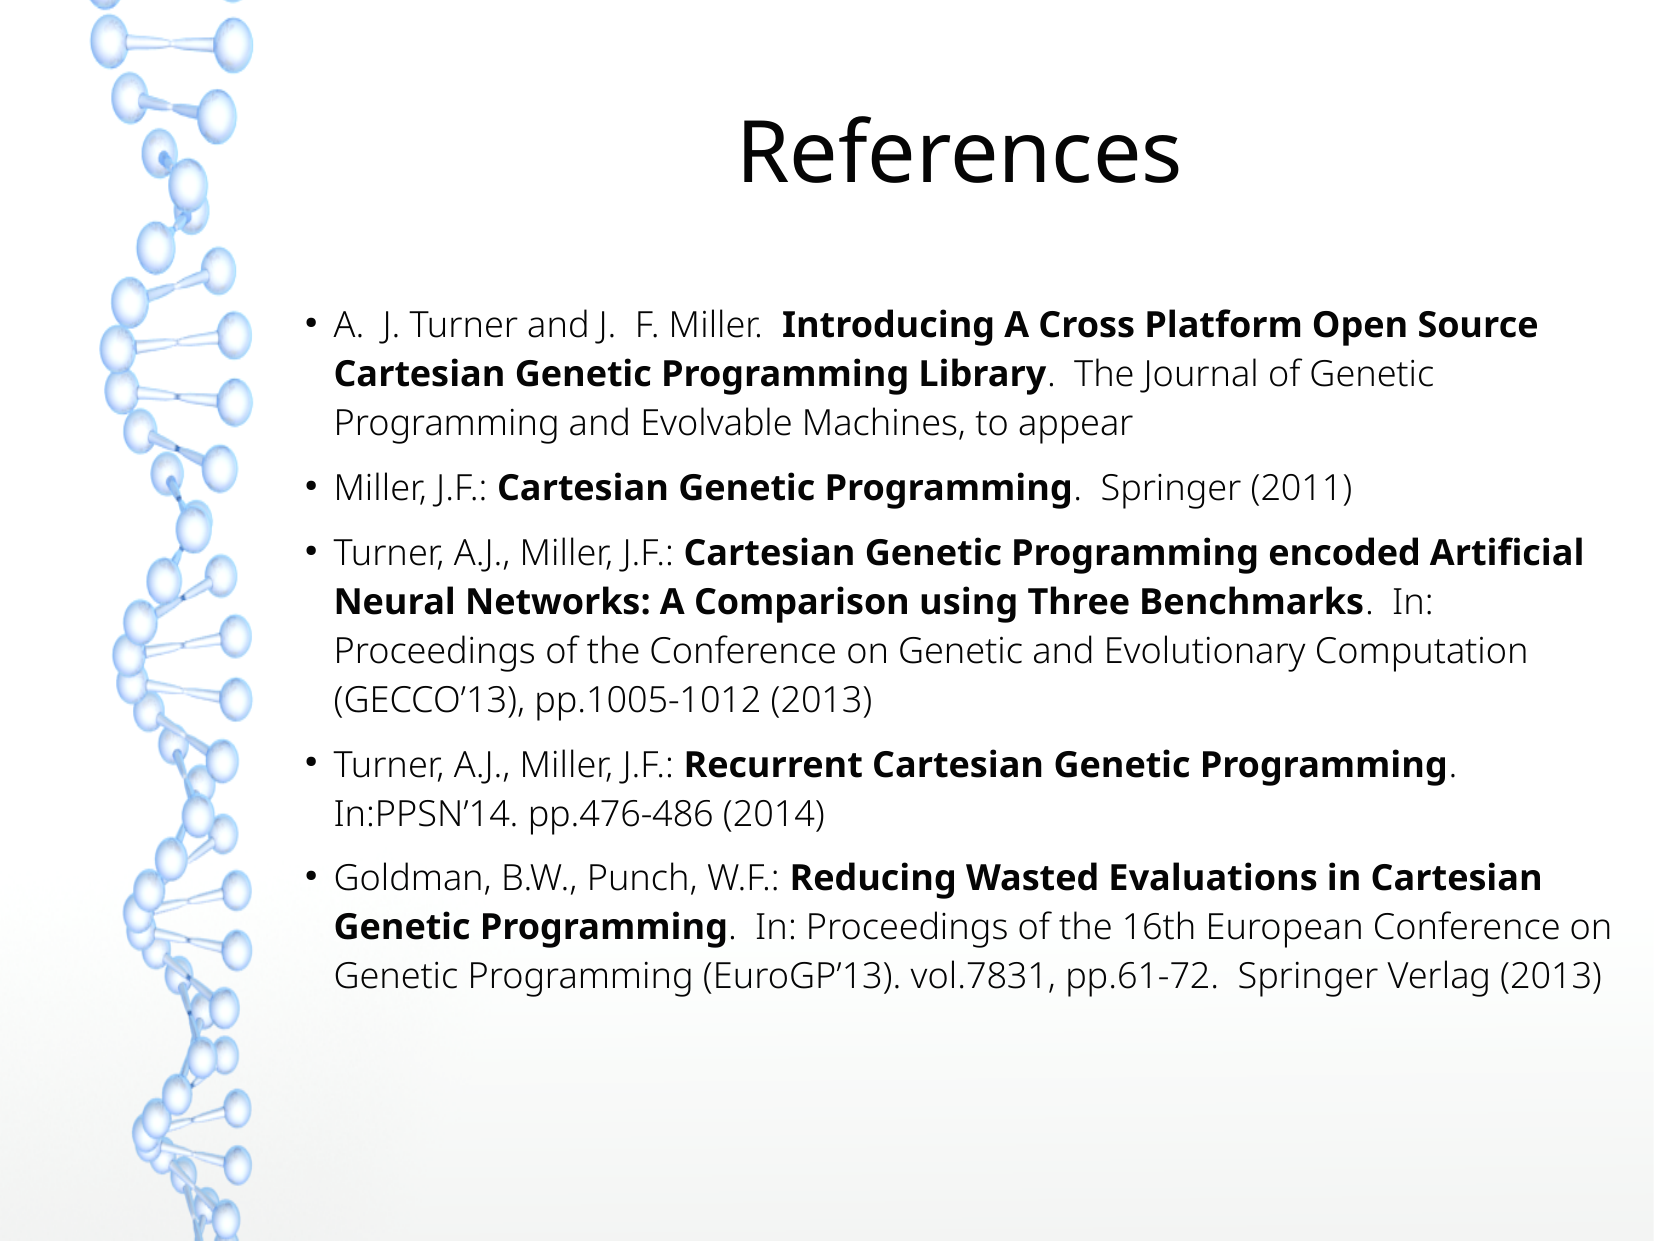

# References
A. J. Turner and J. F. Miller. Introducing A Cross Platform Open Source Cartesian Genetic Programming Library. The Journal of Genetic Programming and Evolvable Machines, to appear
Miller, J.F.: Cartesian Genetic Programming. Springer (2011)
Turner, A.J., Miller, J.F.: Cartesian Genetic Programming encoded Artificial Neural Networks: A Comparison using Three Benchmarks. In: Proceedings of the Conference on Genetic and Evolutionary Computation (GECCO’13), pp.1005-1012 (2013)
Turner, A.J., Miller, J.F.: Recurrent Cartesian Genetic Programming. In:PPSN’14. pp.476-486 (2014)
Goldman, B.W., Punch, W.F.: Reducing Wasted Evaluations in Cartesian Genetic Programming. In: Proceedings of the 16th European Conference on Genetic Programming (EuroGP’13). vol.7831, pp.61-72. Springer Verlag (2013)